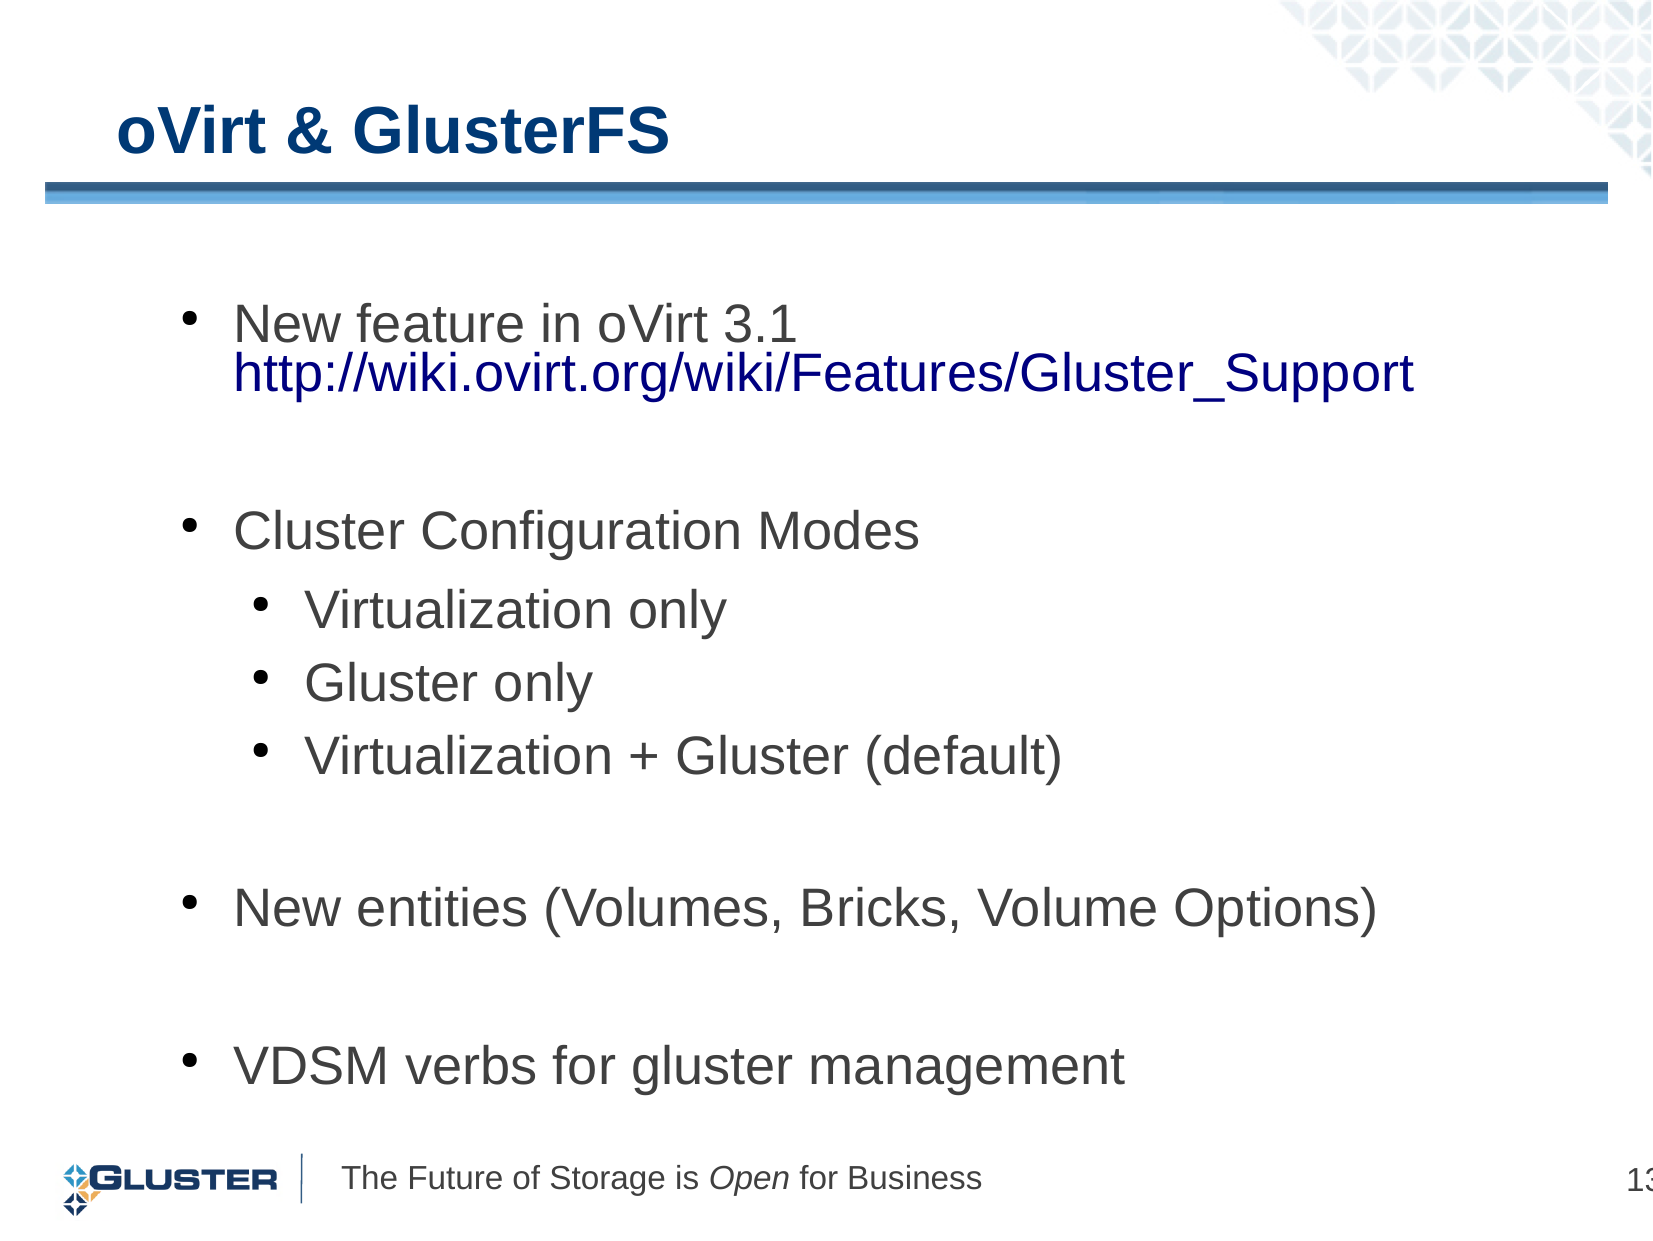

# oVirt & GlusterFS
New feature in oVirt 3.1 http://wiki.ovirt.org/wiki/Features/Gluster_Support
Cluster Configuration Modes
Virtualization only
Gluster only
Virtualization + Gluster (default)
New entities (Volumes, Bricks, Volume Options)
VDSM verbs for gluster management